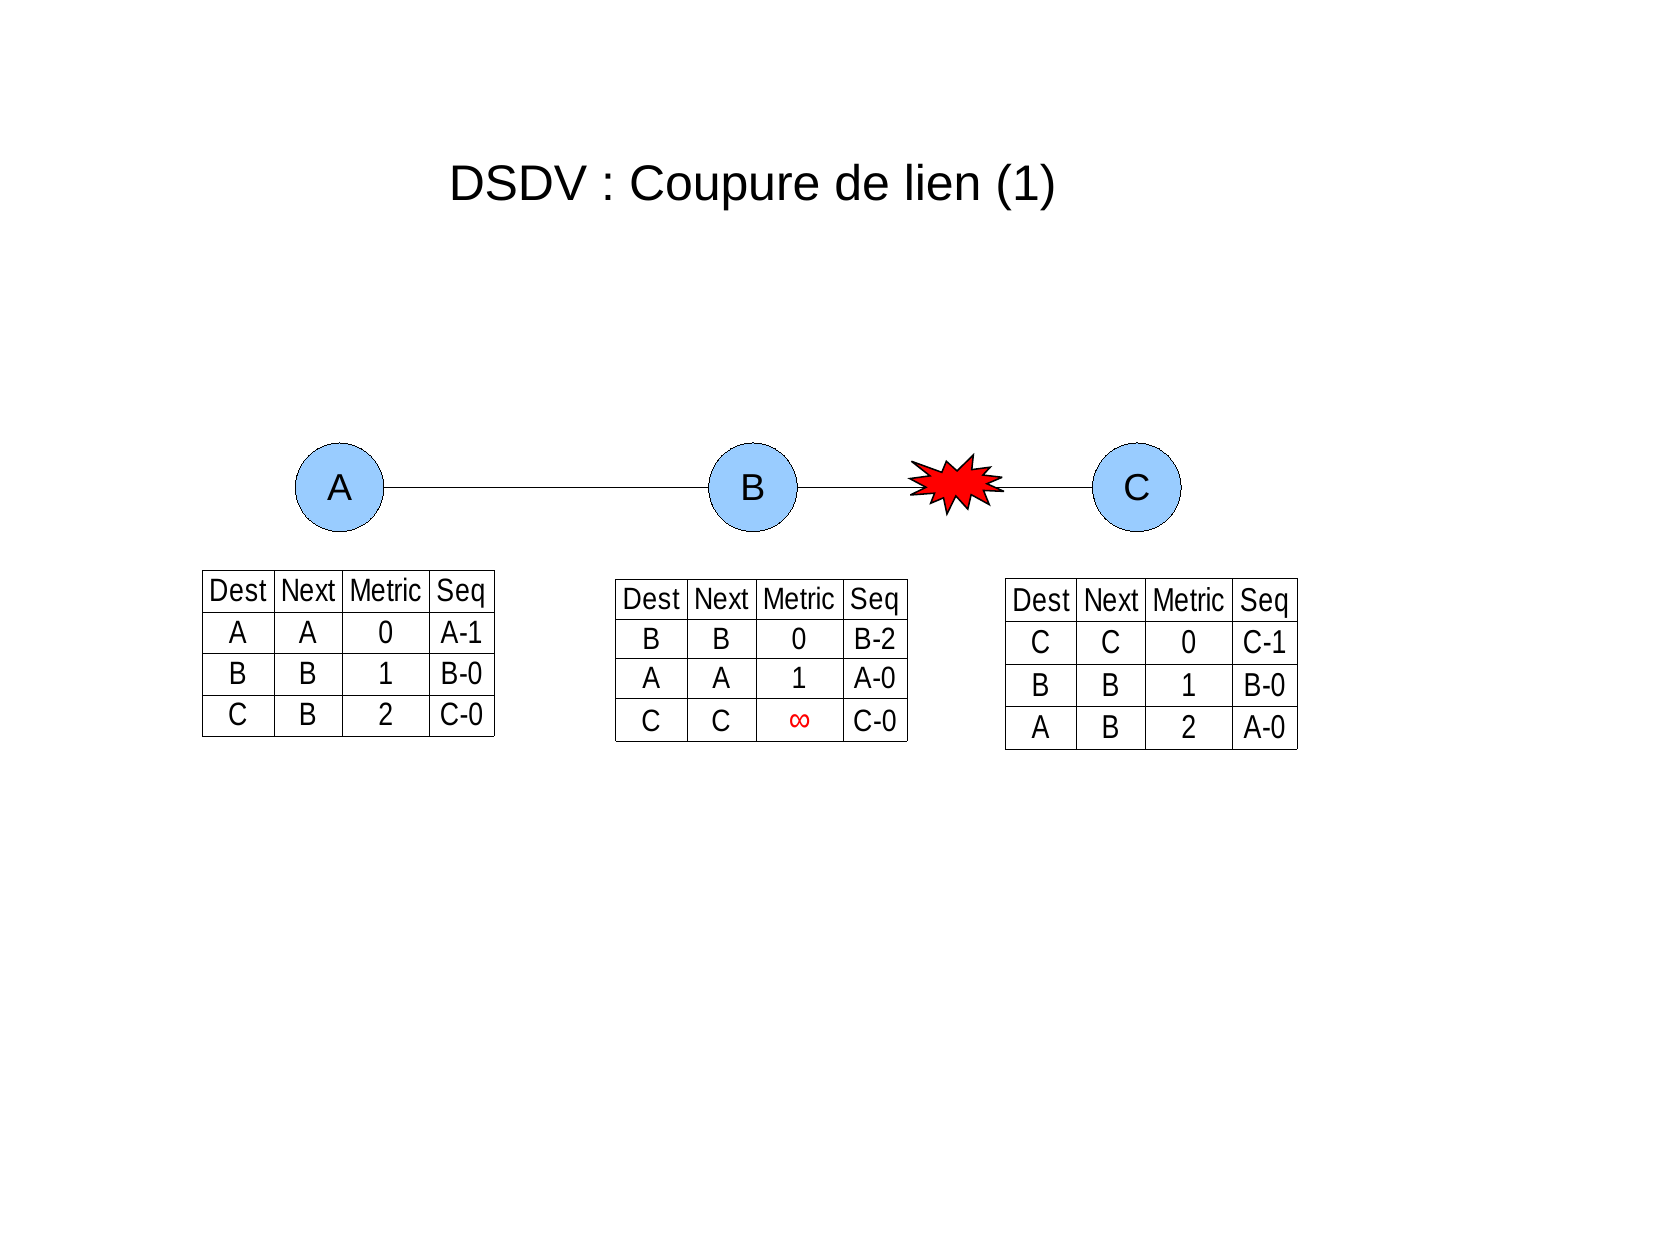

DSDV : Coupure de lien (1)
A
B
C